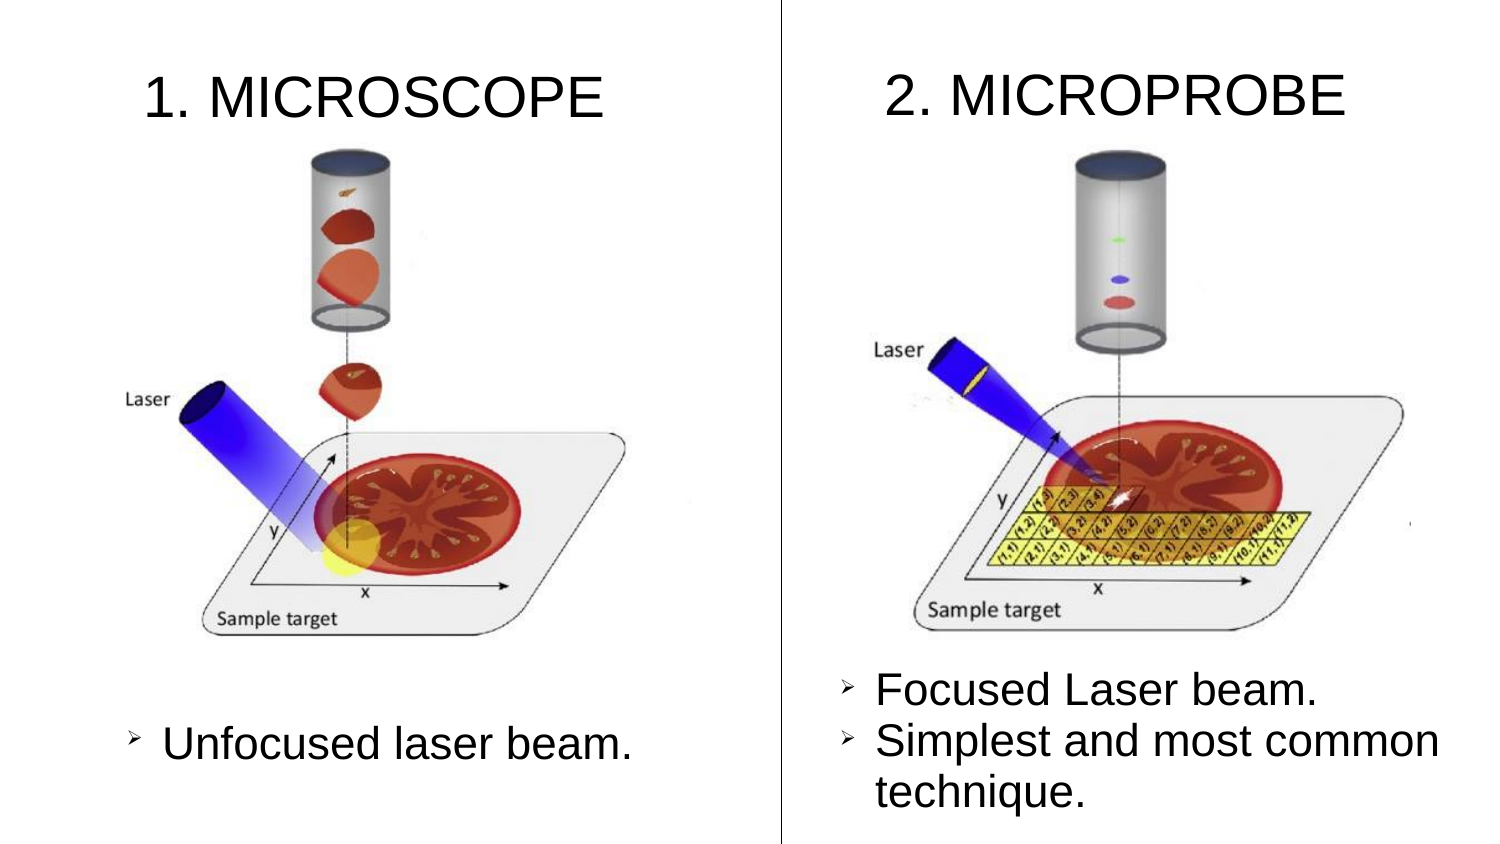

2. MICROPROBE
1. MICROSCOPE
Focused Laser beam.
Simplest and most common technique.
# Unfocused laser beam.